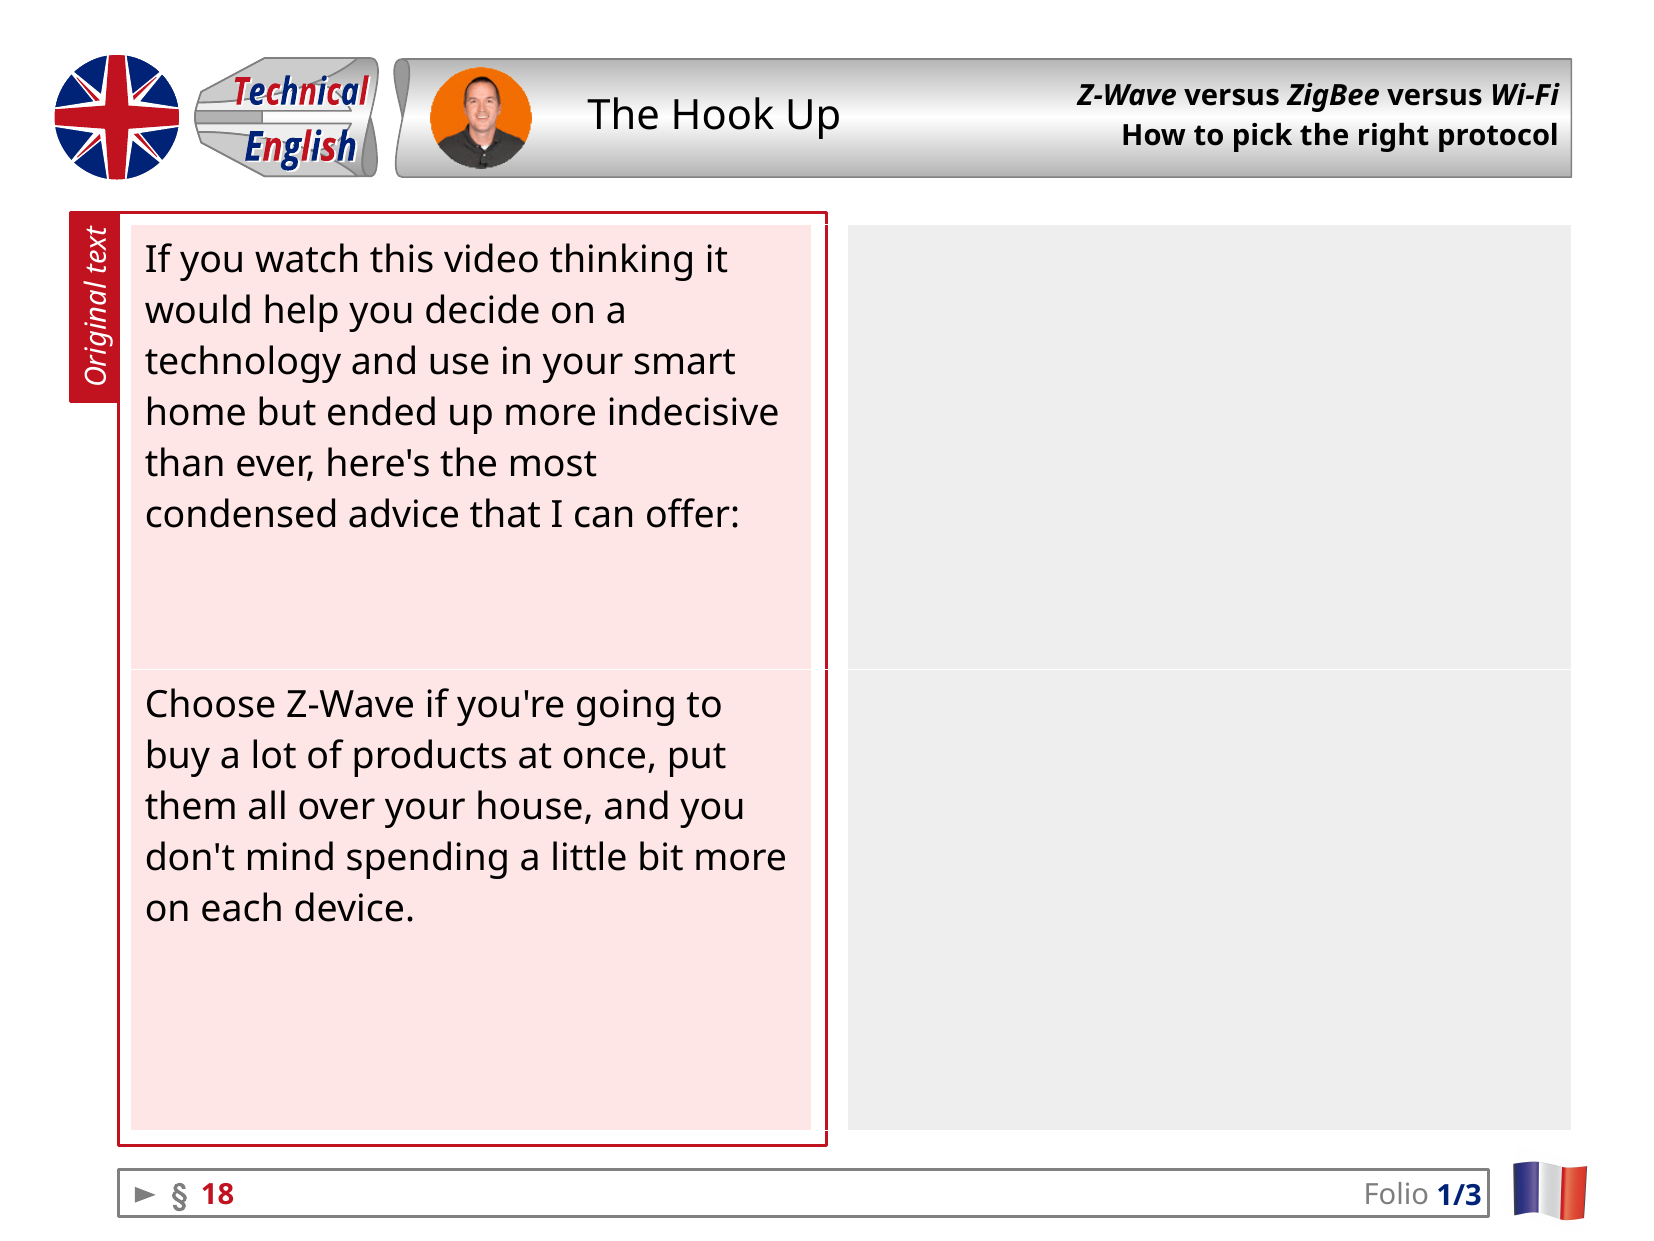

#
| If you watch this video thinking it would help you decide on a technology and use in your smart home but ended up more indecisive than ever, here's the most condensed advice that I can offer: | | |
| --- | --- | --- |
| Choose Z-Wave if you're going to buy a lot of products at once, put them all over your house, and you don't mind spending a little bit more on each device. | | |
18
1/3